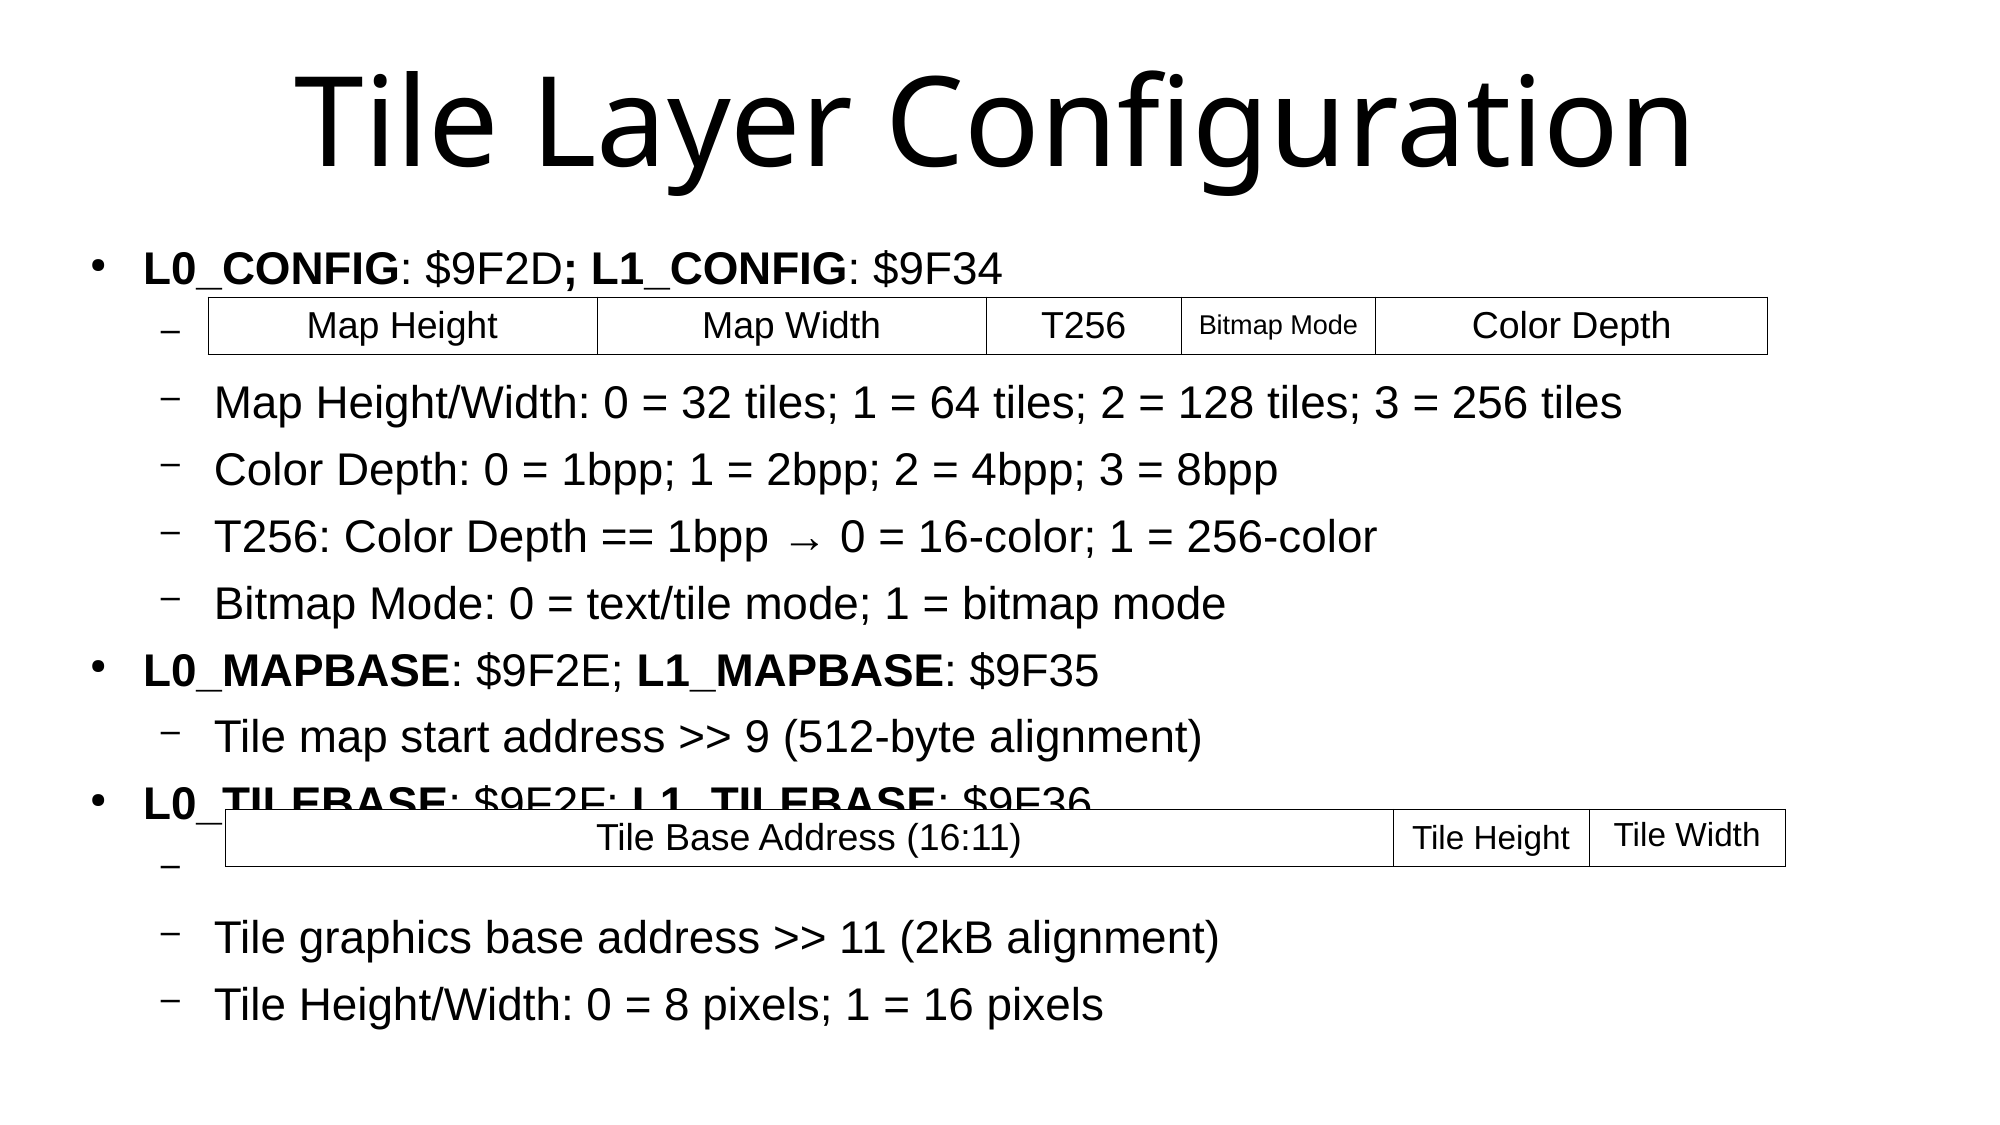

Tile Layer Configuration
# L0_CONFIG: $9F2D; L1_CONFIG: $9F34
Map Height/Width: 0 = 32 tiles; 1 = 64 tiles; 2 = 128 tiles; 3 = 256 tiles
Color Depth: 0 = 1bpp; 1 = 2bpp; 2 = 4bpp; 3 = 8bpp
T256: Color Depth == 1bpp → 0 = 16-color; 1 = 256-color
Bitmap Mode: 0 = text/tile mode; 1 = bitmap mode
L0_MAPBASE: $9F2E; L1_MAPBASE: $9F35
Tile map start address >> 9 (512-byte alignment)
L0_TILEBASE: $9F2F; L1_TILEBASE: $9F36
Tile graphics base address >> 11 (2kB alignment)
Tile Height/Width: 0 = 8 pixels; 1 = 16 pixels
| Map Height | Map Width | T256 | Bitmap Mode | Color Depth |
| --- | --- | --- | --- | --- |
| Tile Base Address (16:11) | Tile Height | Tile Width |
| --- | --- | --- |